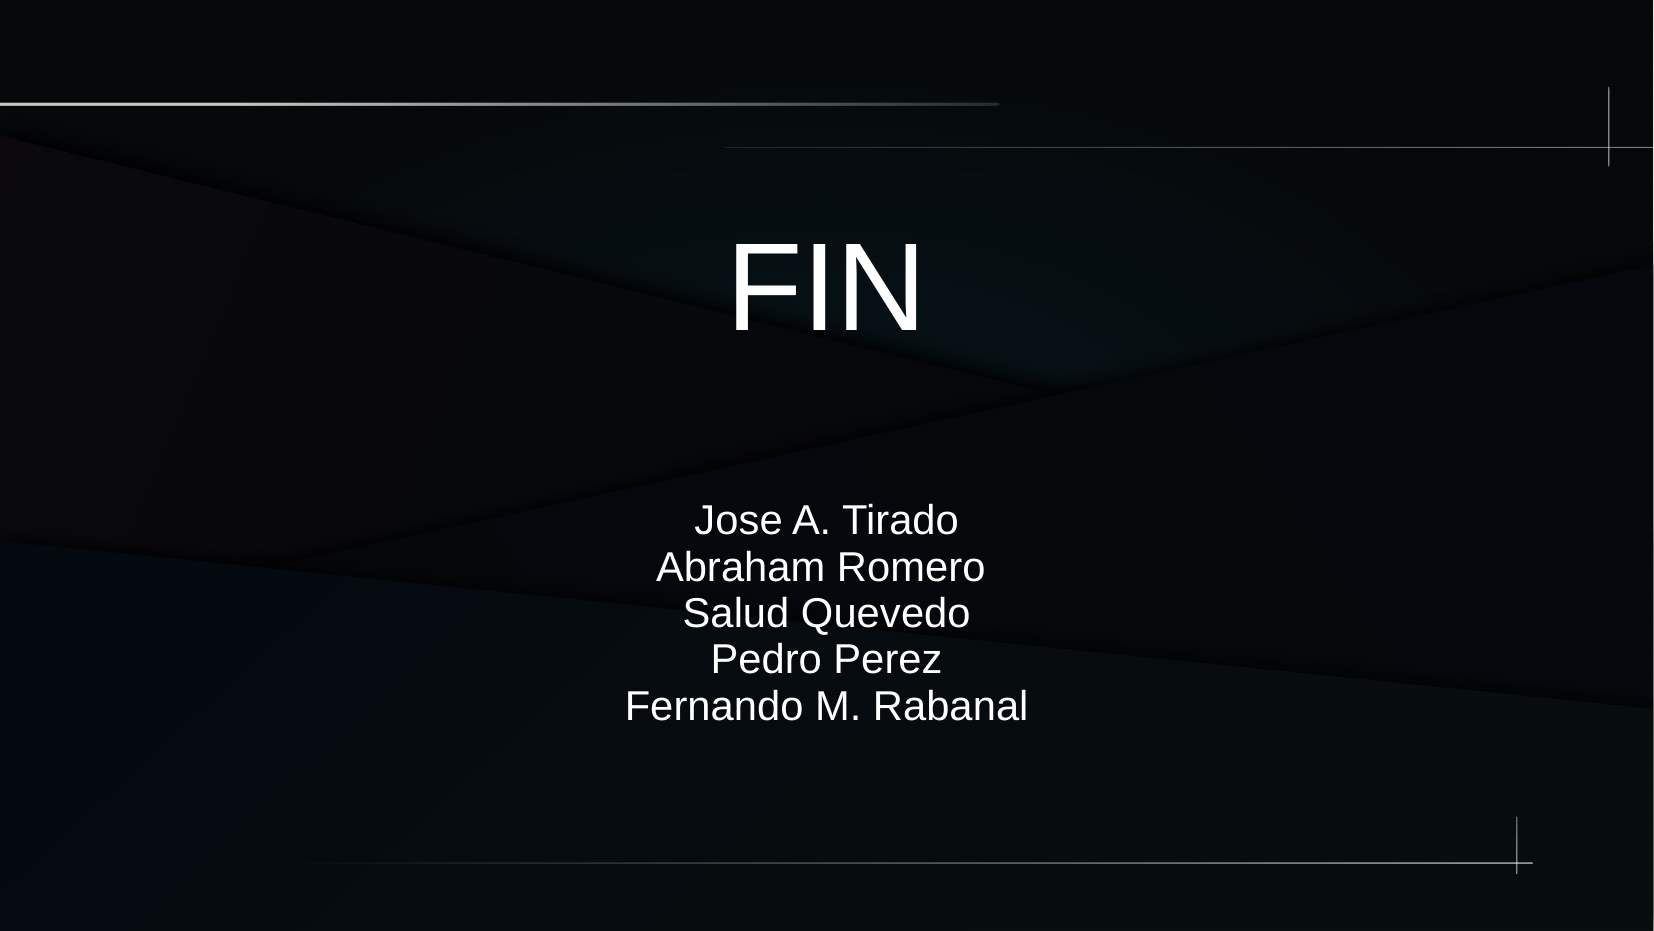

#
FIN
Jose A. Tirado
Abraham Romero
Salud Quevedo
Pedro Perez
Fernando M. Rabanal